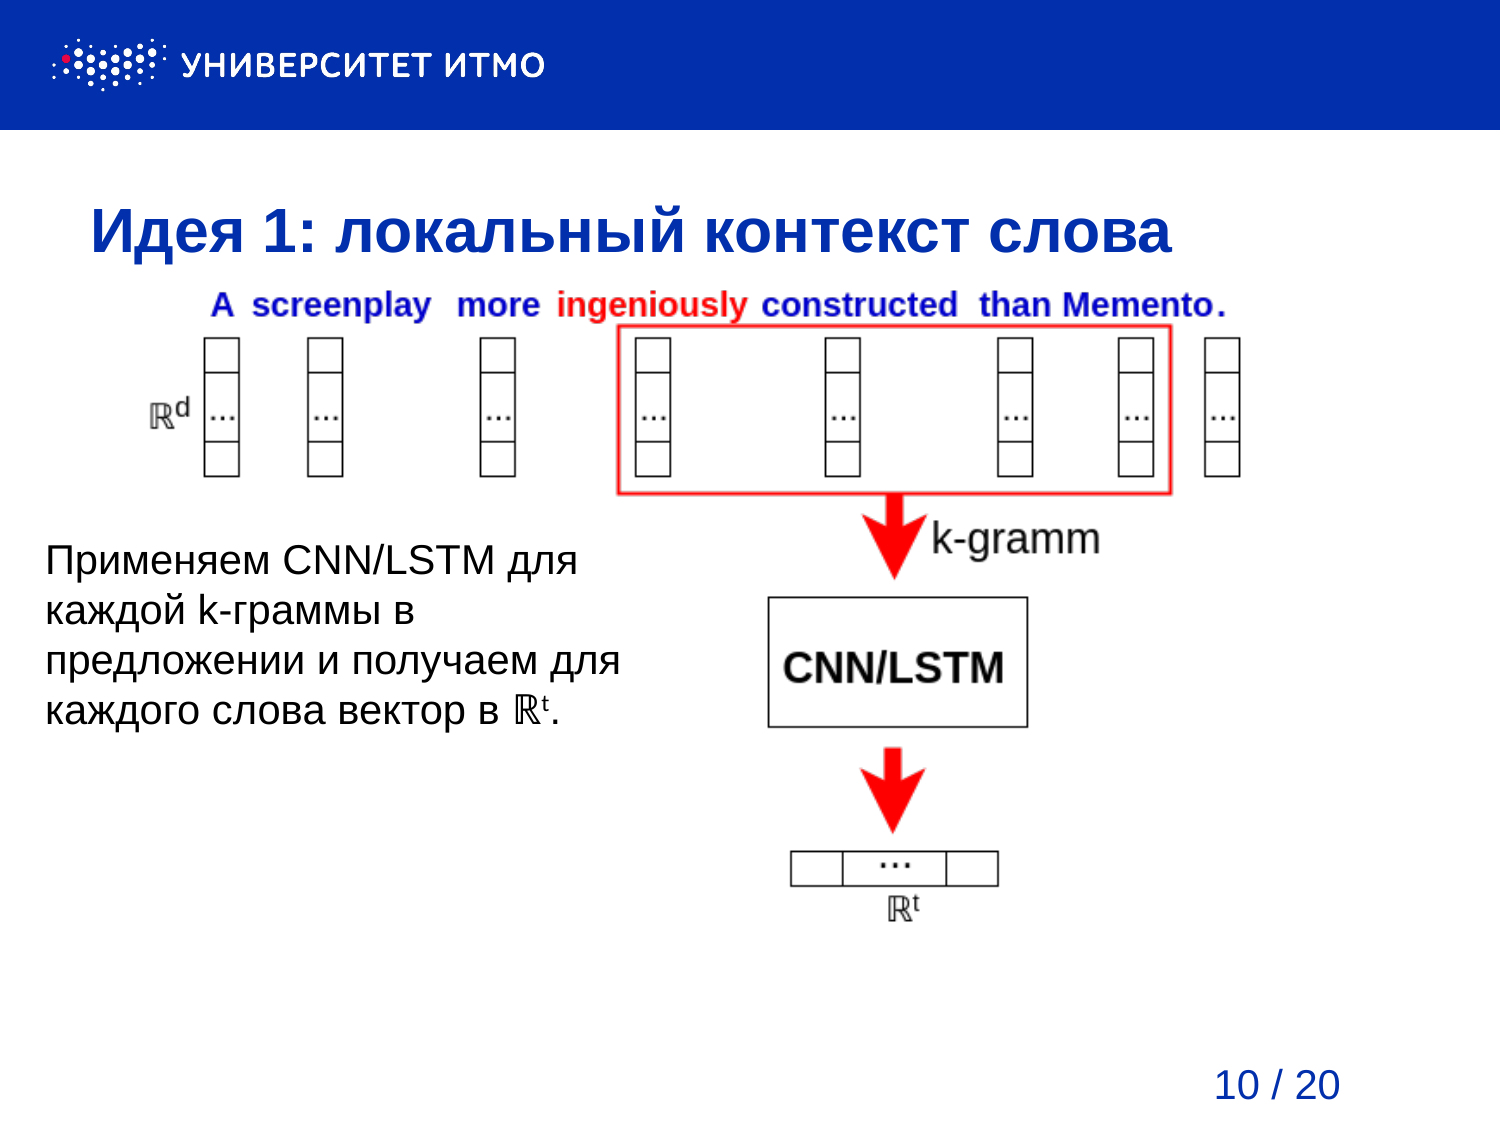

# Идея 1: локальный контекст слова
Применяем CNN/LSTM для каждой k-граммы в предложении и получаем для каждого слова вектор в ℝt.